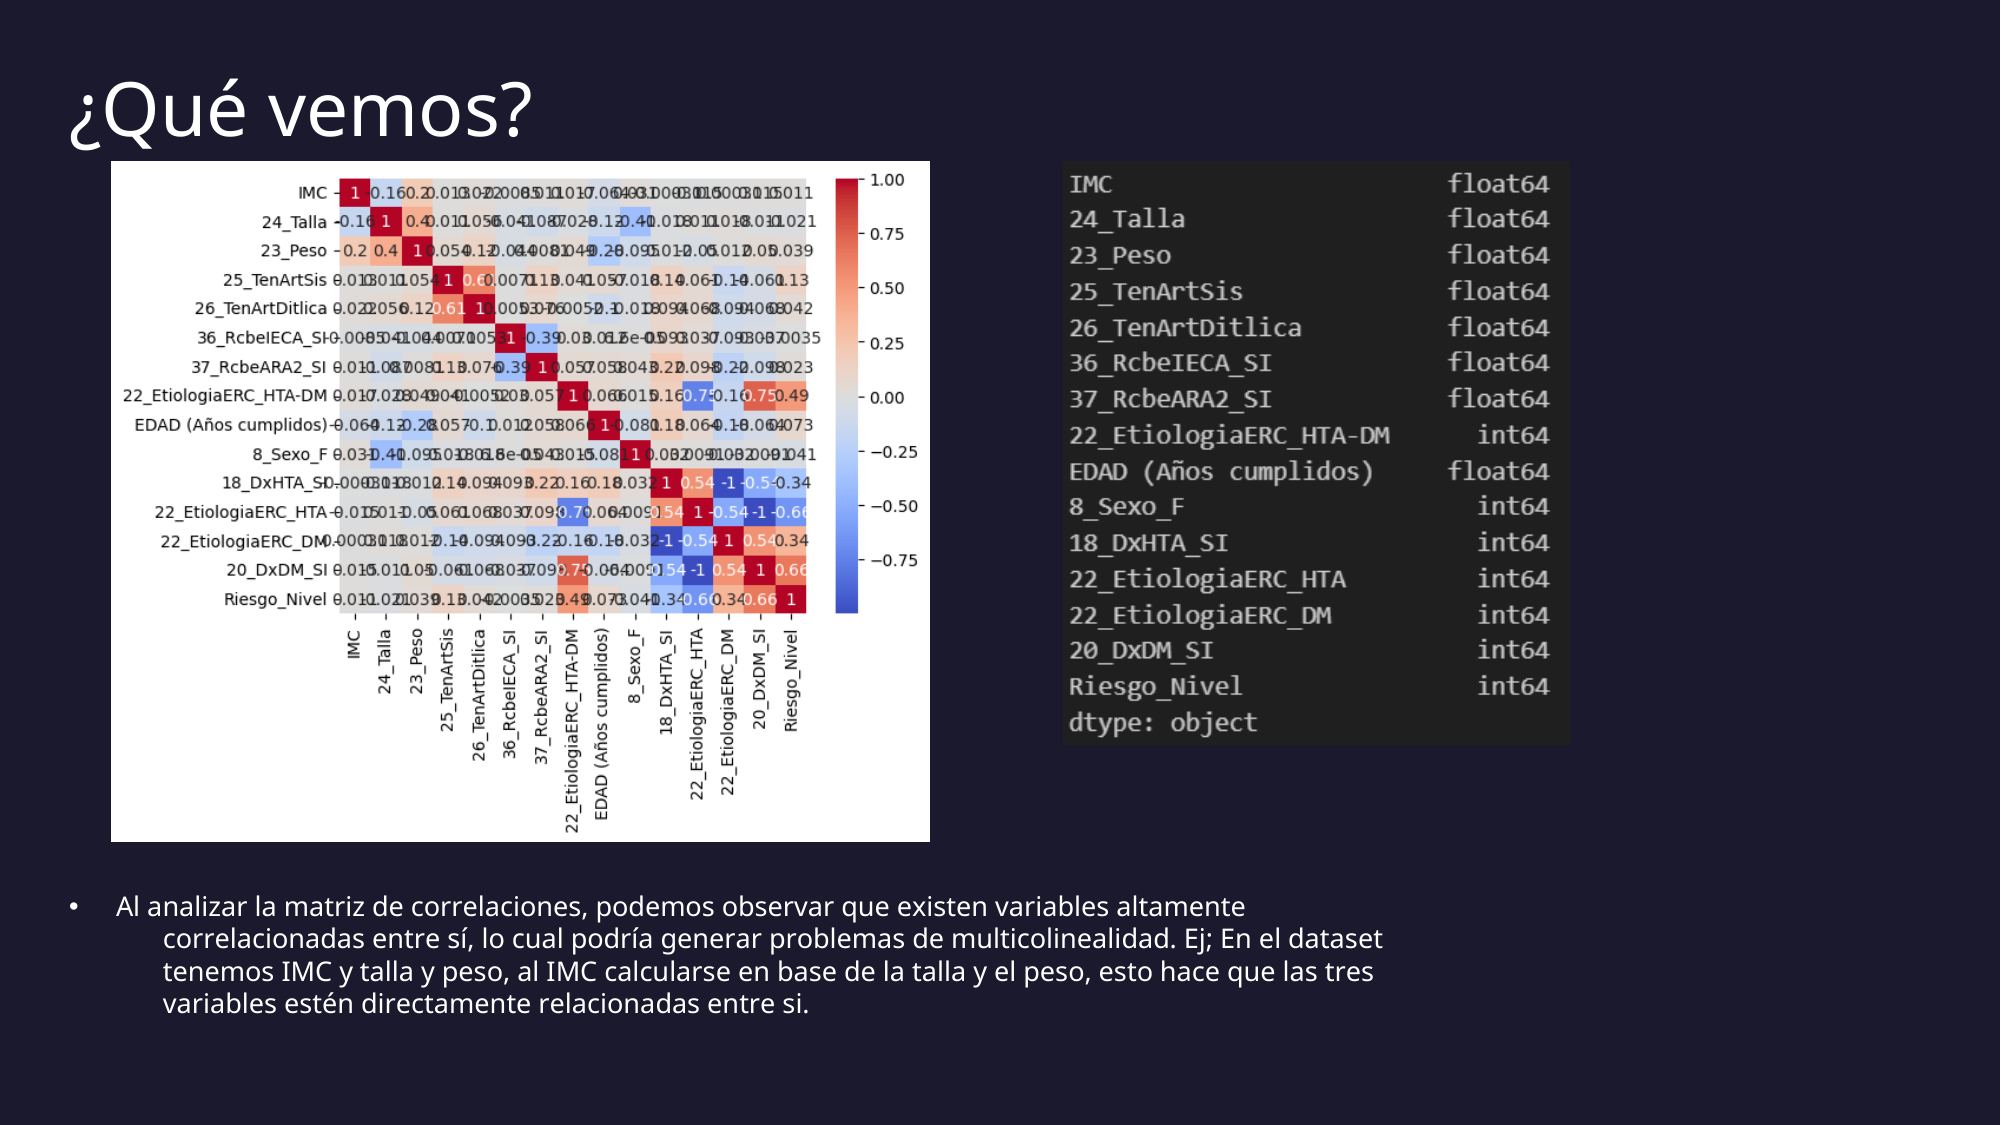

# ¿Qué vemos?
Al analizar la matriz de correlaciones, podemos observar que existen variables altamente correlacionadas entre sí, lo cual podría generar problemas de multicolinealidad. Ej; En el dataset tenemos IMC y talla y peso, al IMC calcularse en base de la talla y el peso, esto hace que las tres variables estén directamente relacionadas entre si.